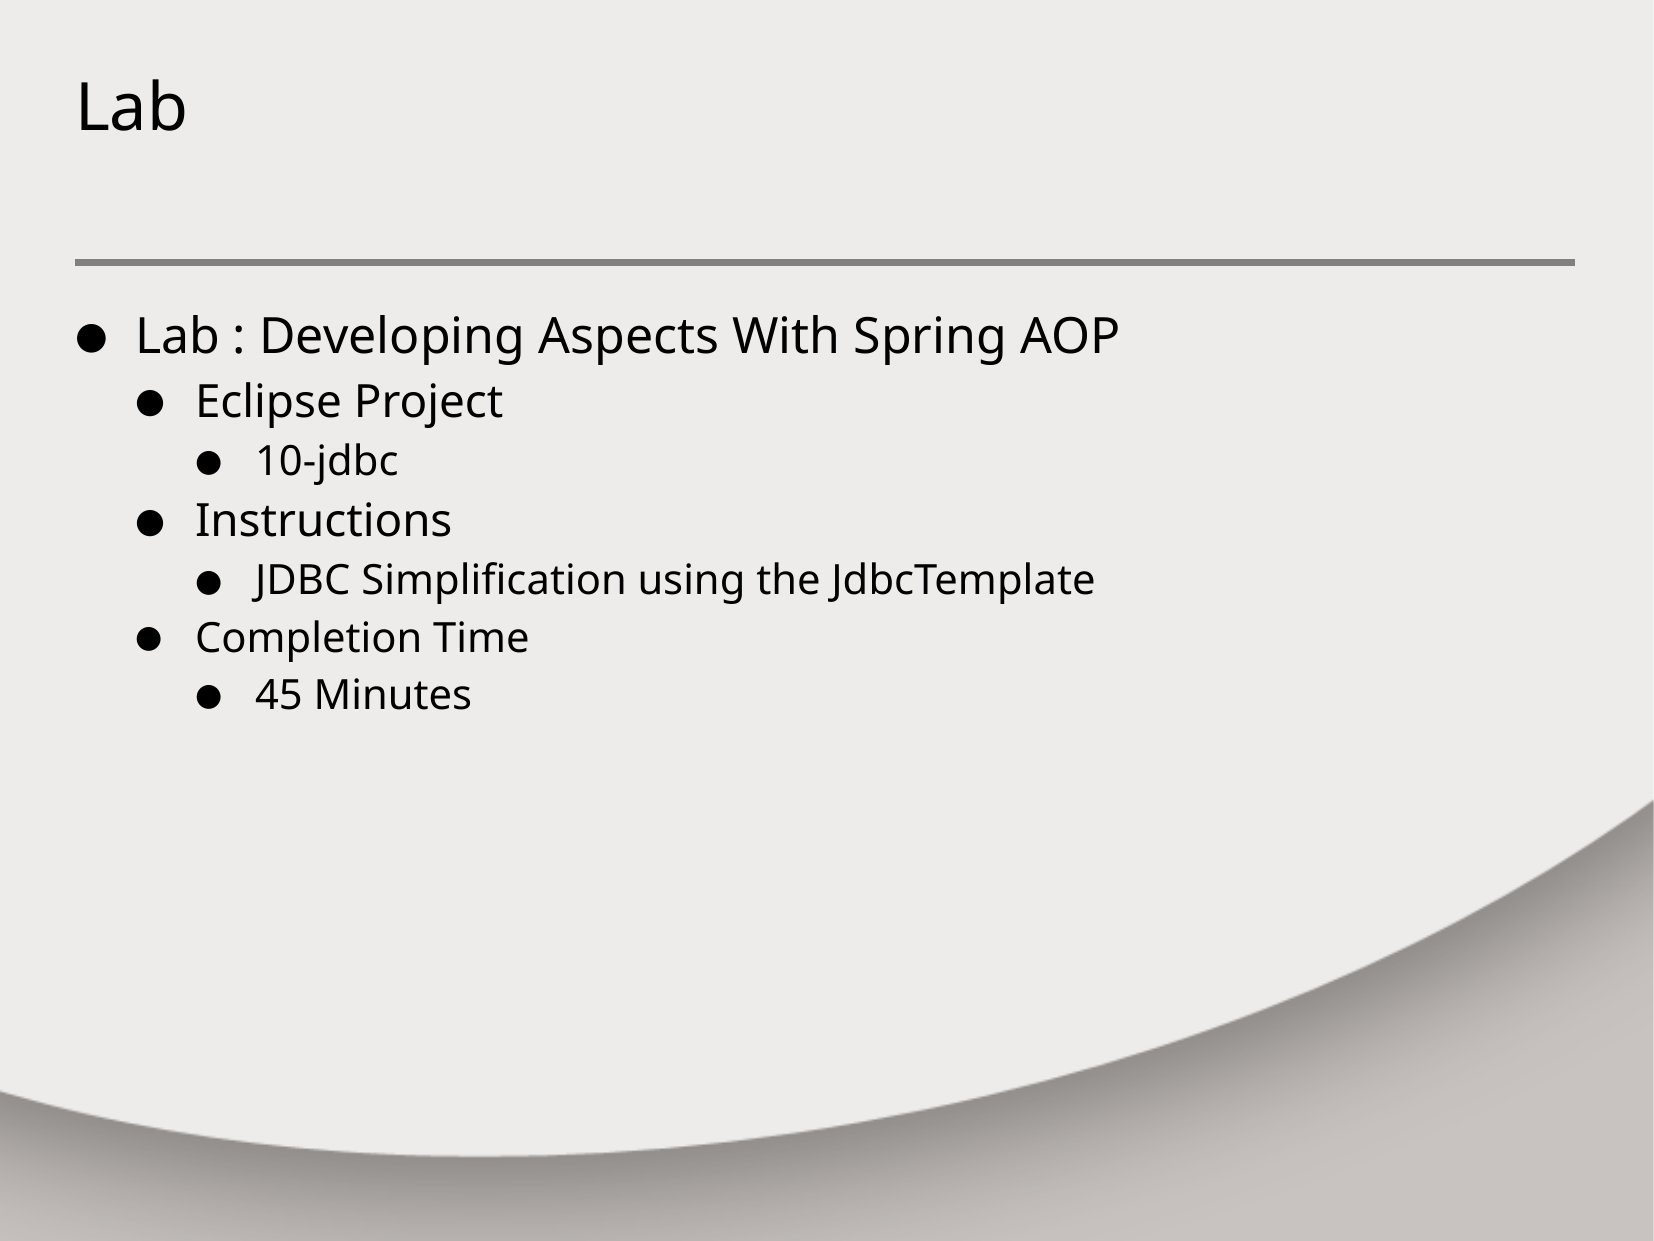

# Lab
Lab : Developing Aspects With Spring AOP
Eclipse Project
10-jdbc
Instructions
JDBC Simplification using the JdbcTemplate
Completion Time
45 Minutes